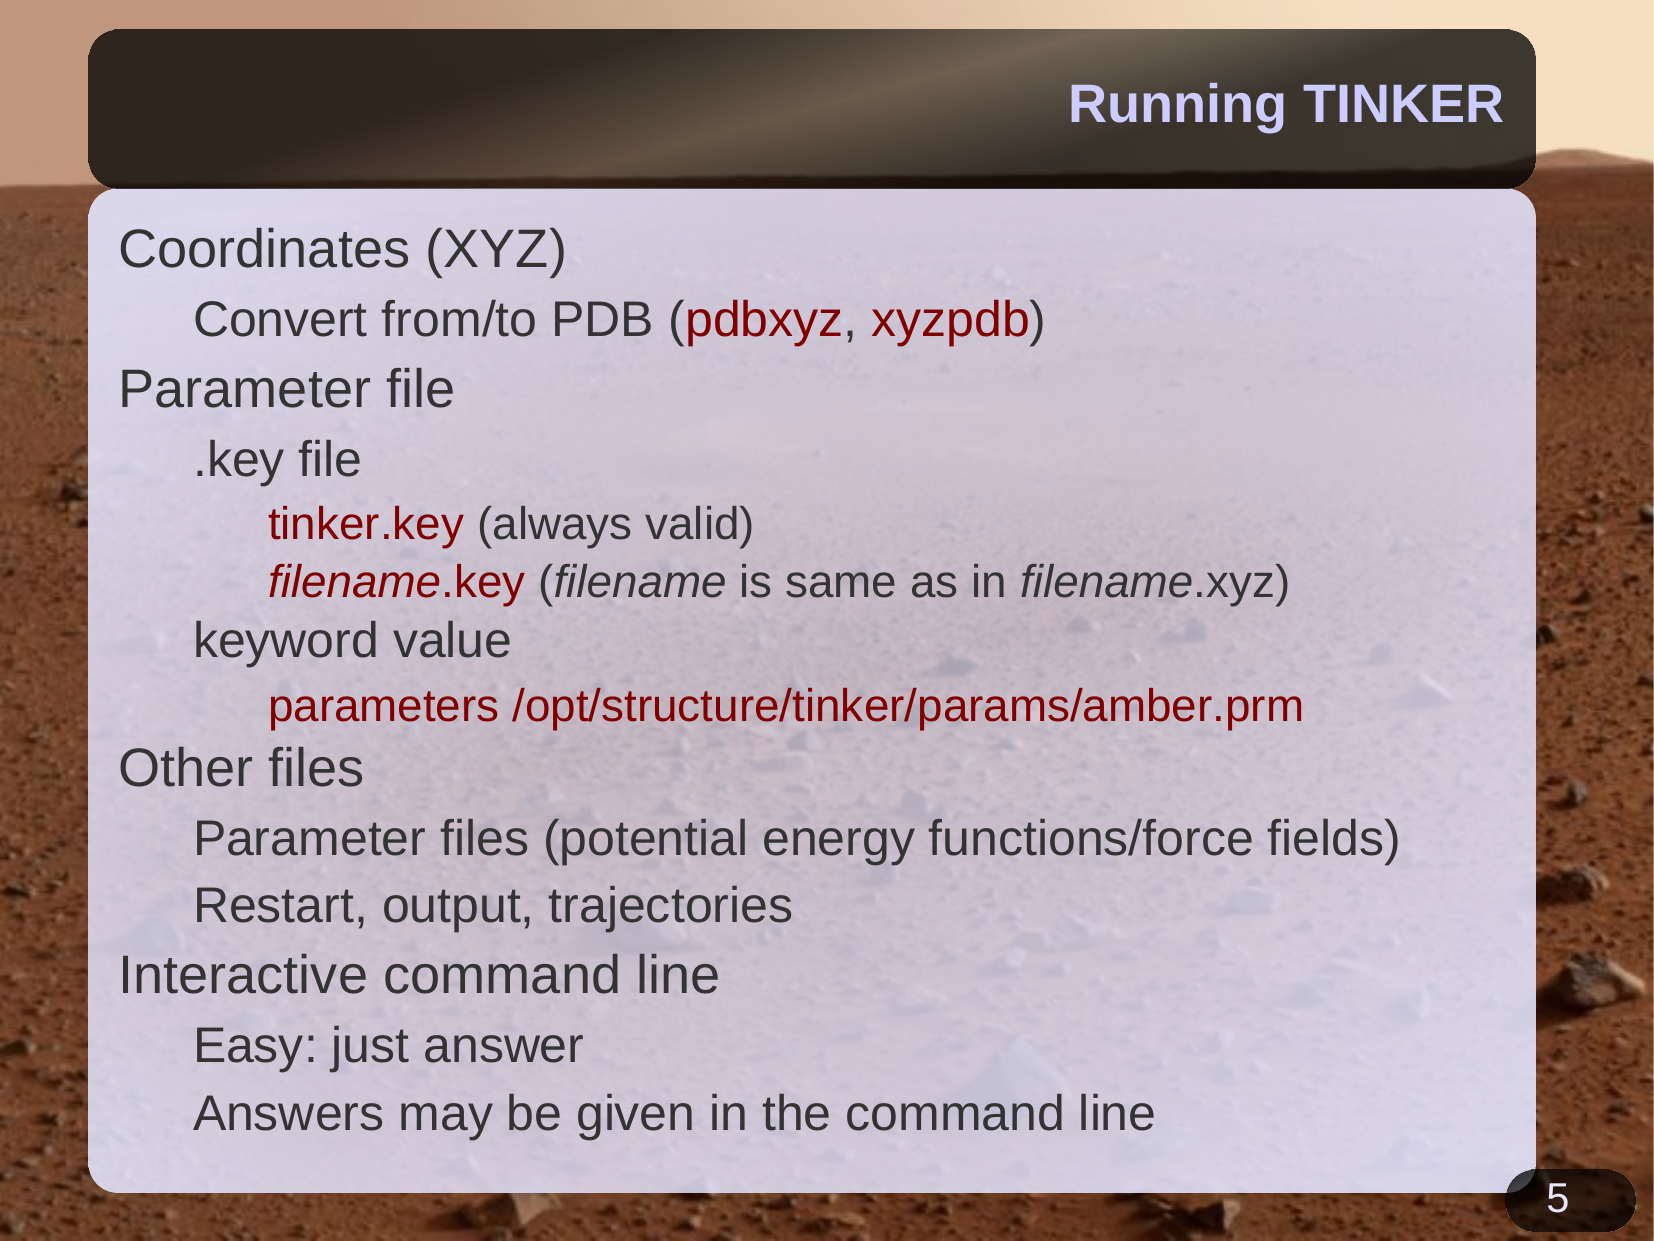

# Running TINKER
Coordinates (XYZ)
Convert from/to PDB (pdbxyz, xyzpdb)
Parameter file
.key file
tinker.key (always valid)
filename.key (filename is same as in filename.xyz)
keyword value
parameters /opt/structure/tinker/params/amber.prm
Other files
Parameter files (potential energy functions/force fields)
Restart, output, trajectories
Interactive command line
Easy: just answer
Answers may be given in the command line